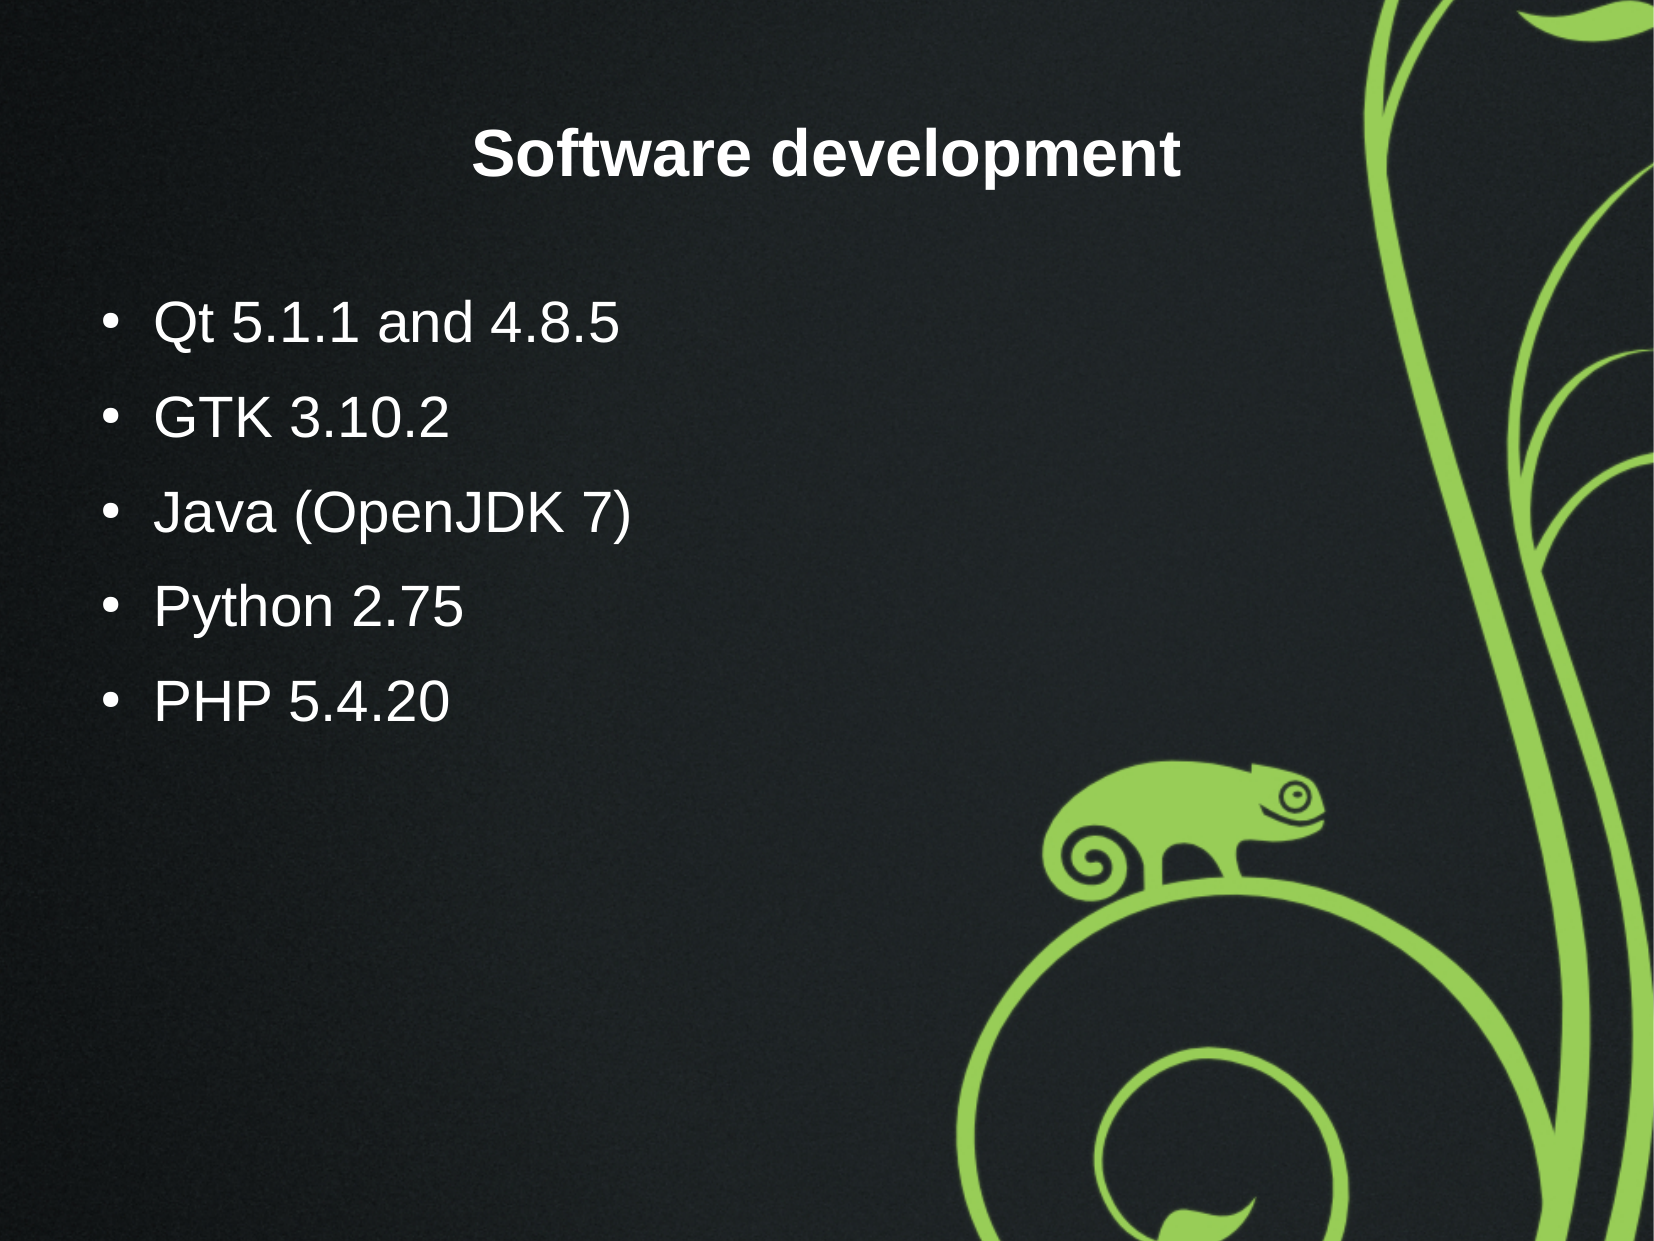

# Software development
Qt 5.1.1 and 4.8.5
GTK 3.10.2
Java (OpenJDK 7)
Python 2.75
PHP 5.4.20